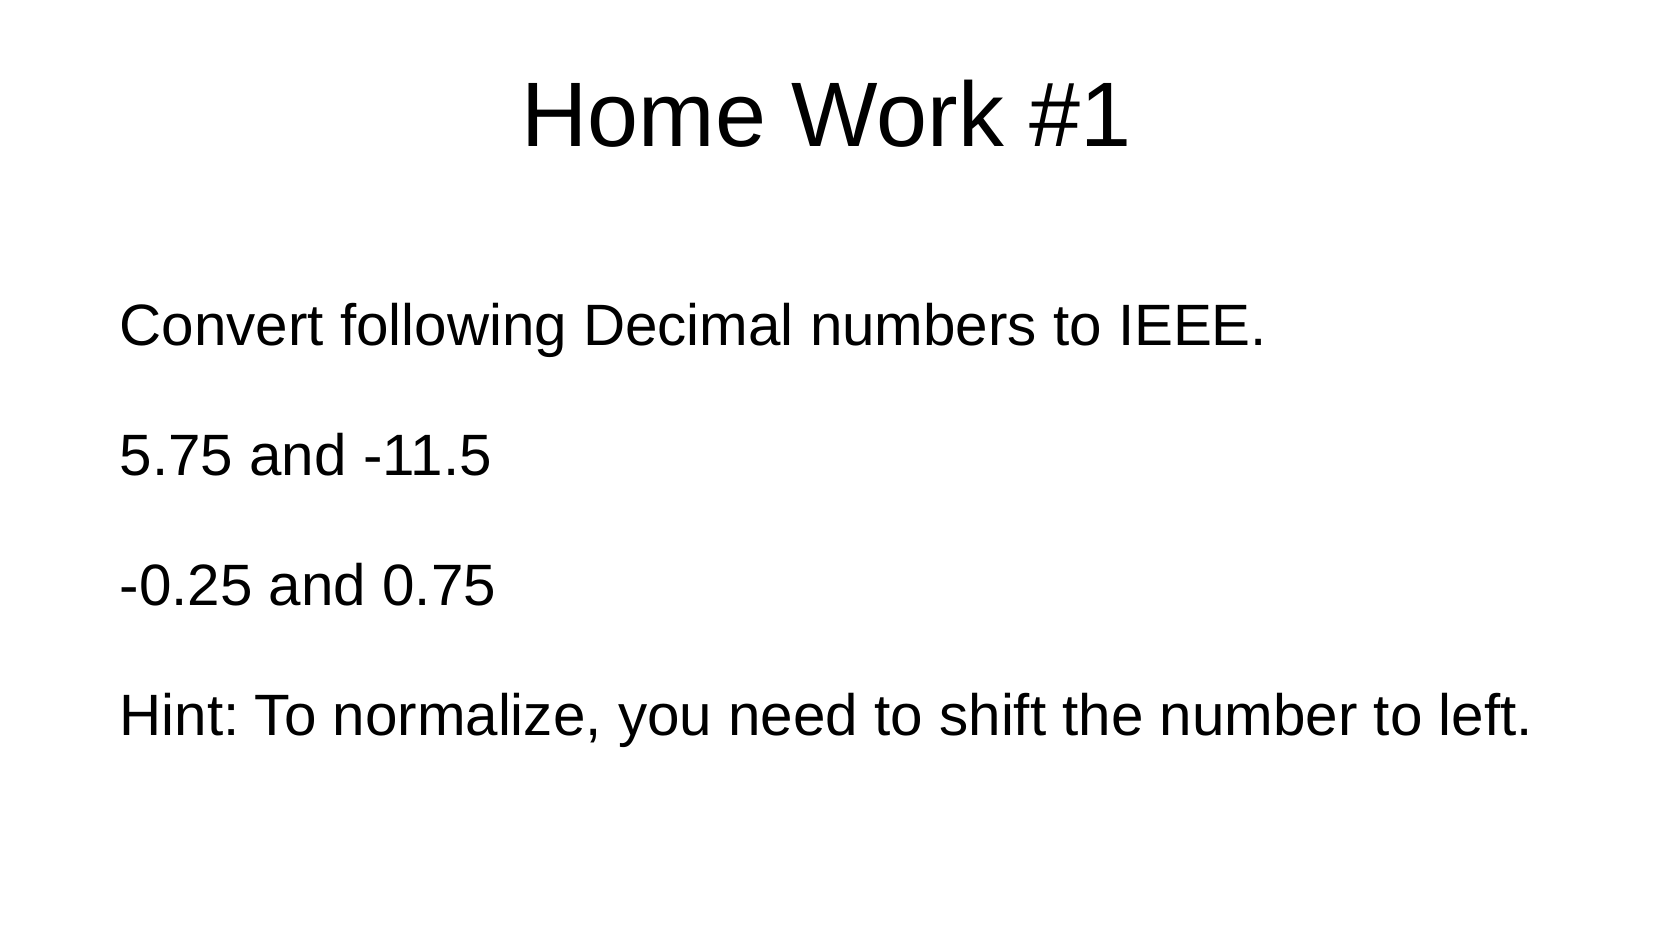

# Home Work #1
Convert following Decimal numbers to IEEE.
5.75 and -11.5
-0.25 and 0.75
Hint: To normalize, you need to shift the number to left.